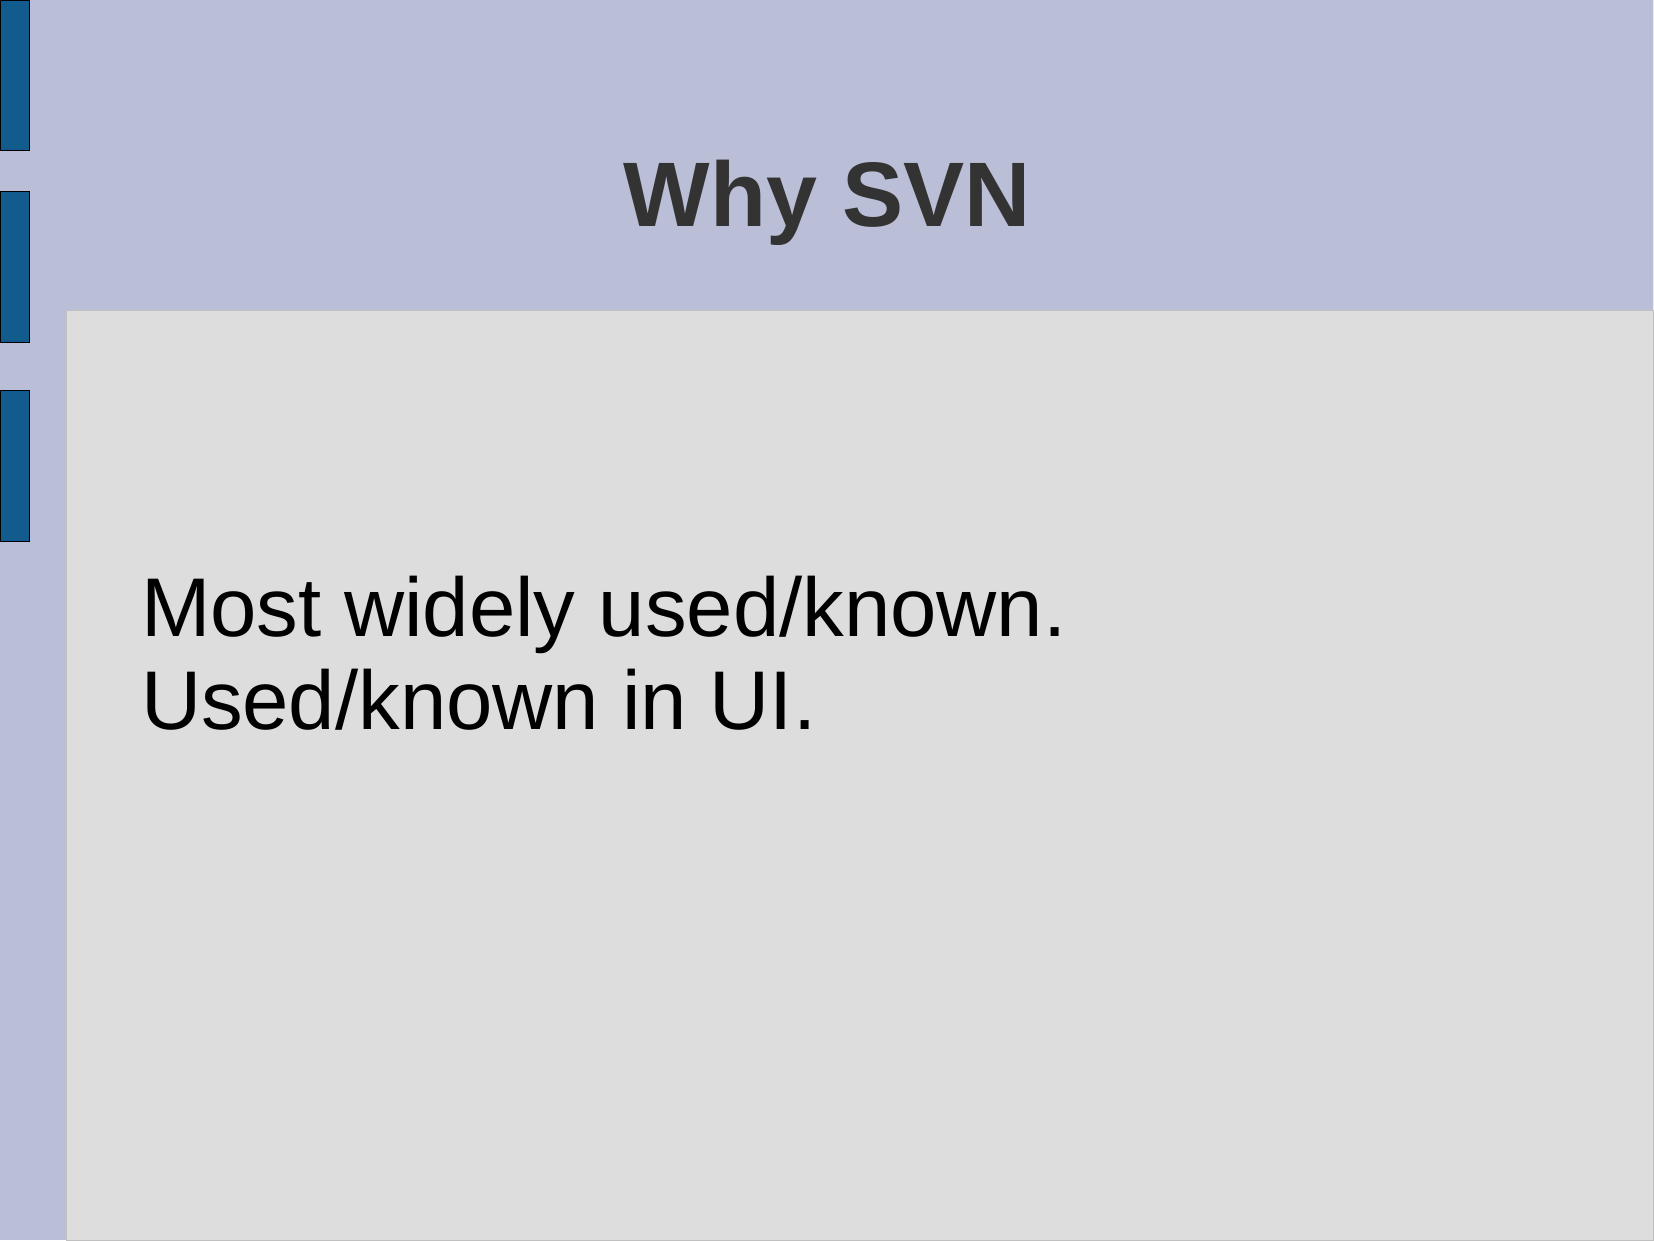

# Why SVN
Most widely used/known.
Used/known in UI.